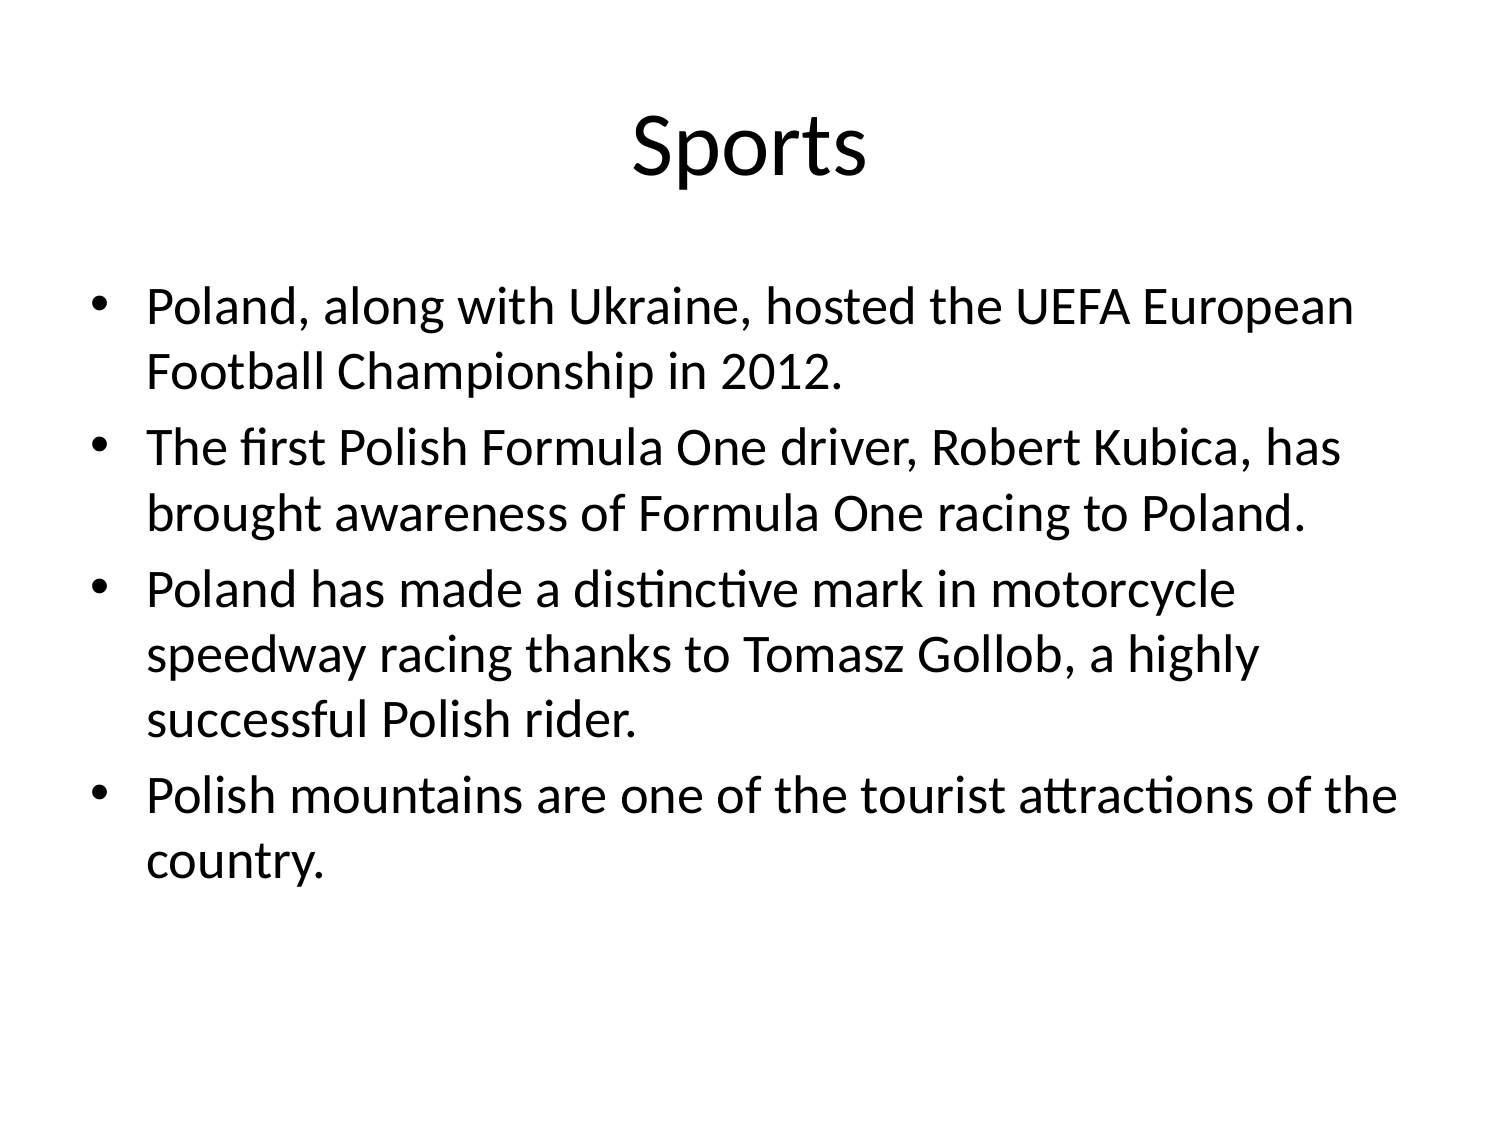

# Sports
Poland, along with Ukraine, hosted the UEFA European Football Championship in 2012.
The first Polish Formula One driver, Robert Kubica, has brought awareness of Formula One racing to Poland.
Poland has made a distinctive mark in motorcycle speedway racing thanks to Tomasz Gollob, a highly successful Polish rider.
Polish mountains are one of the tourist attractions of the country.